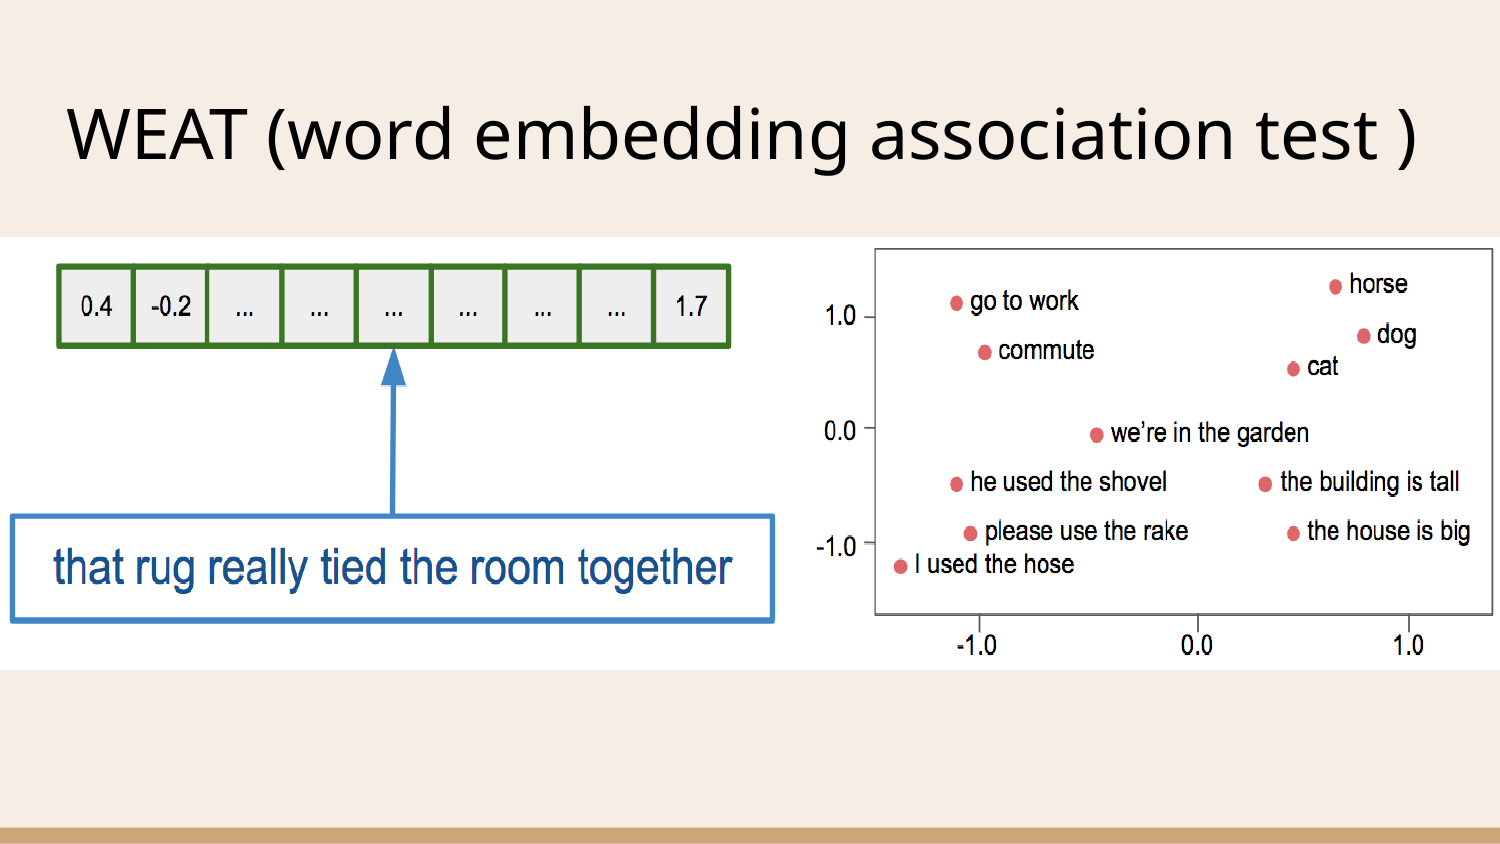

# WEAT (word embedding association test )
E.g. X = {programmer, engineer, scientist}, Y = {nurse, teacher, librarian}.
M = {man, male, he}, F = {woman, female, she}.